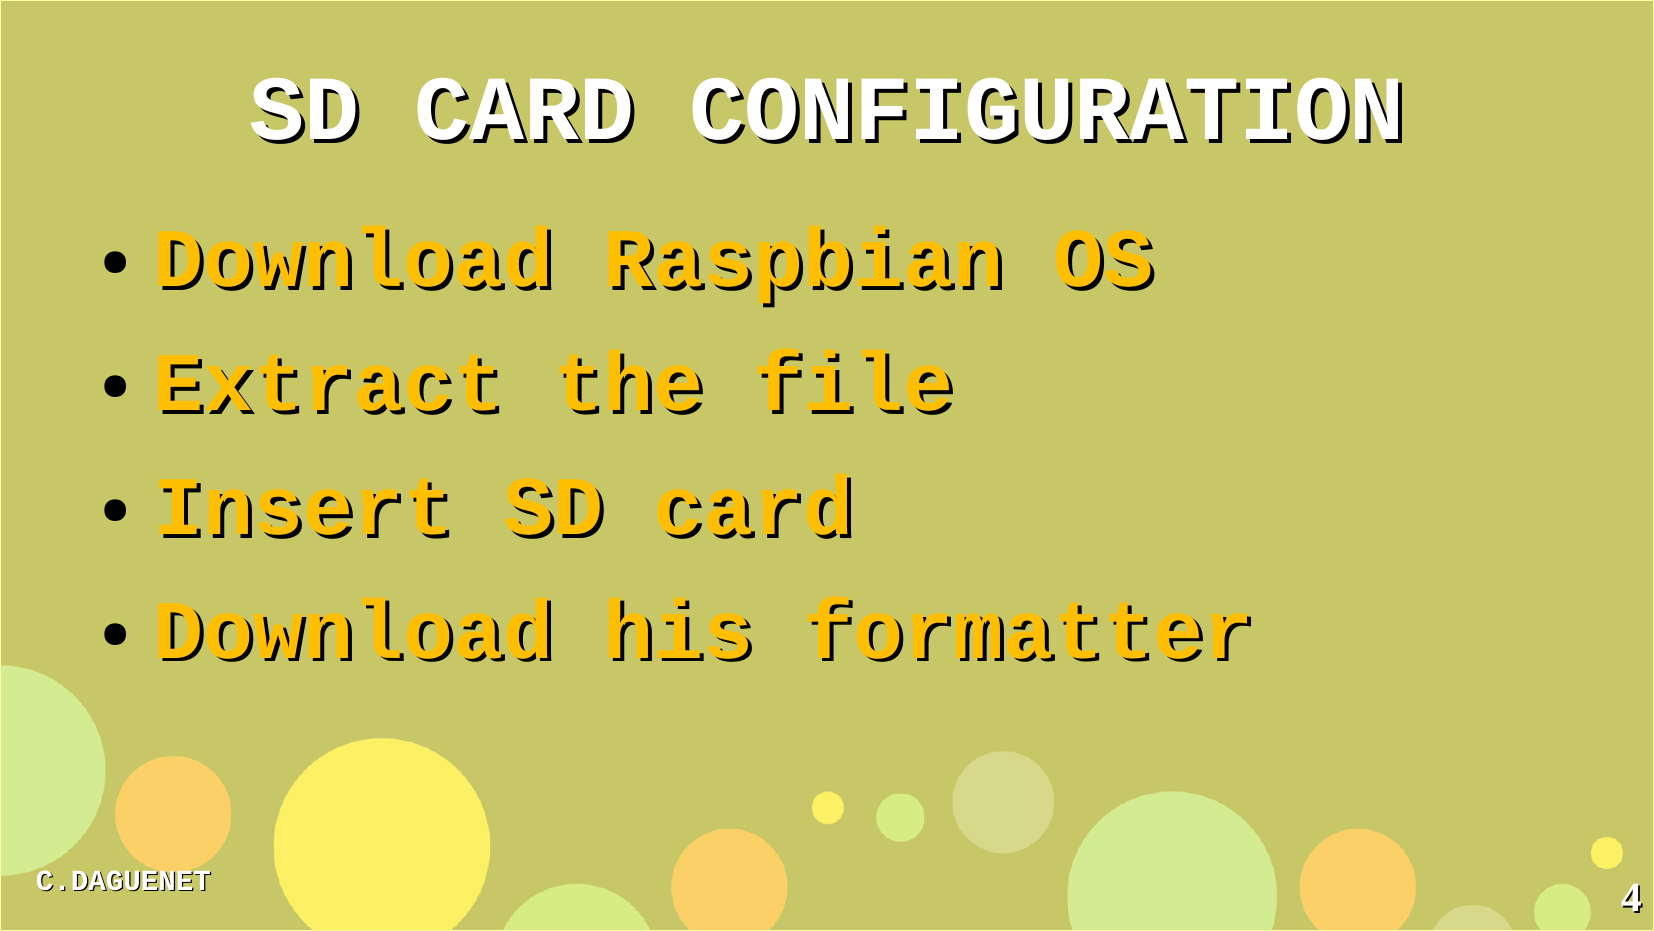

# SD CARD CONFIGURATION
Download Raspbian OS
Extract the file
Insert SD card
Download his formatter
4